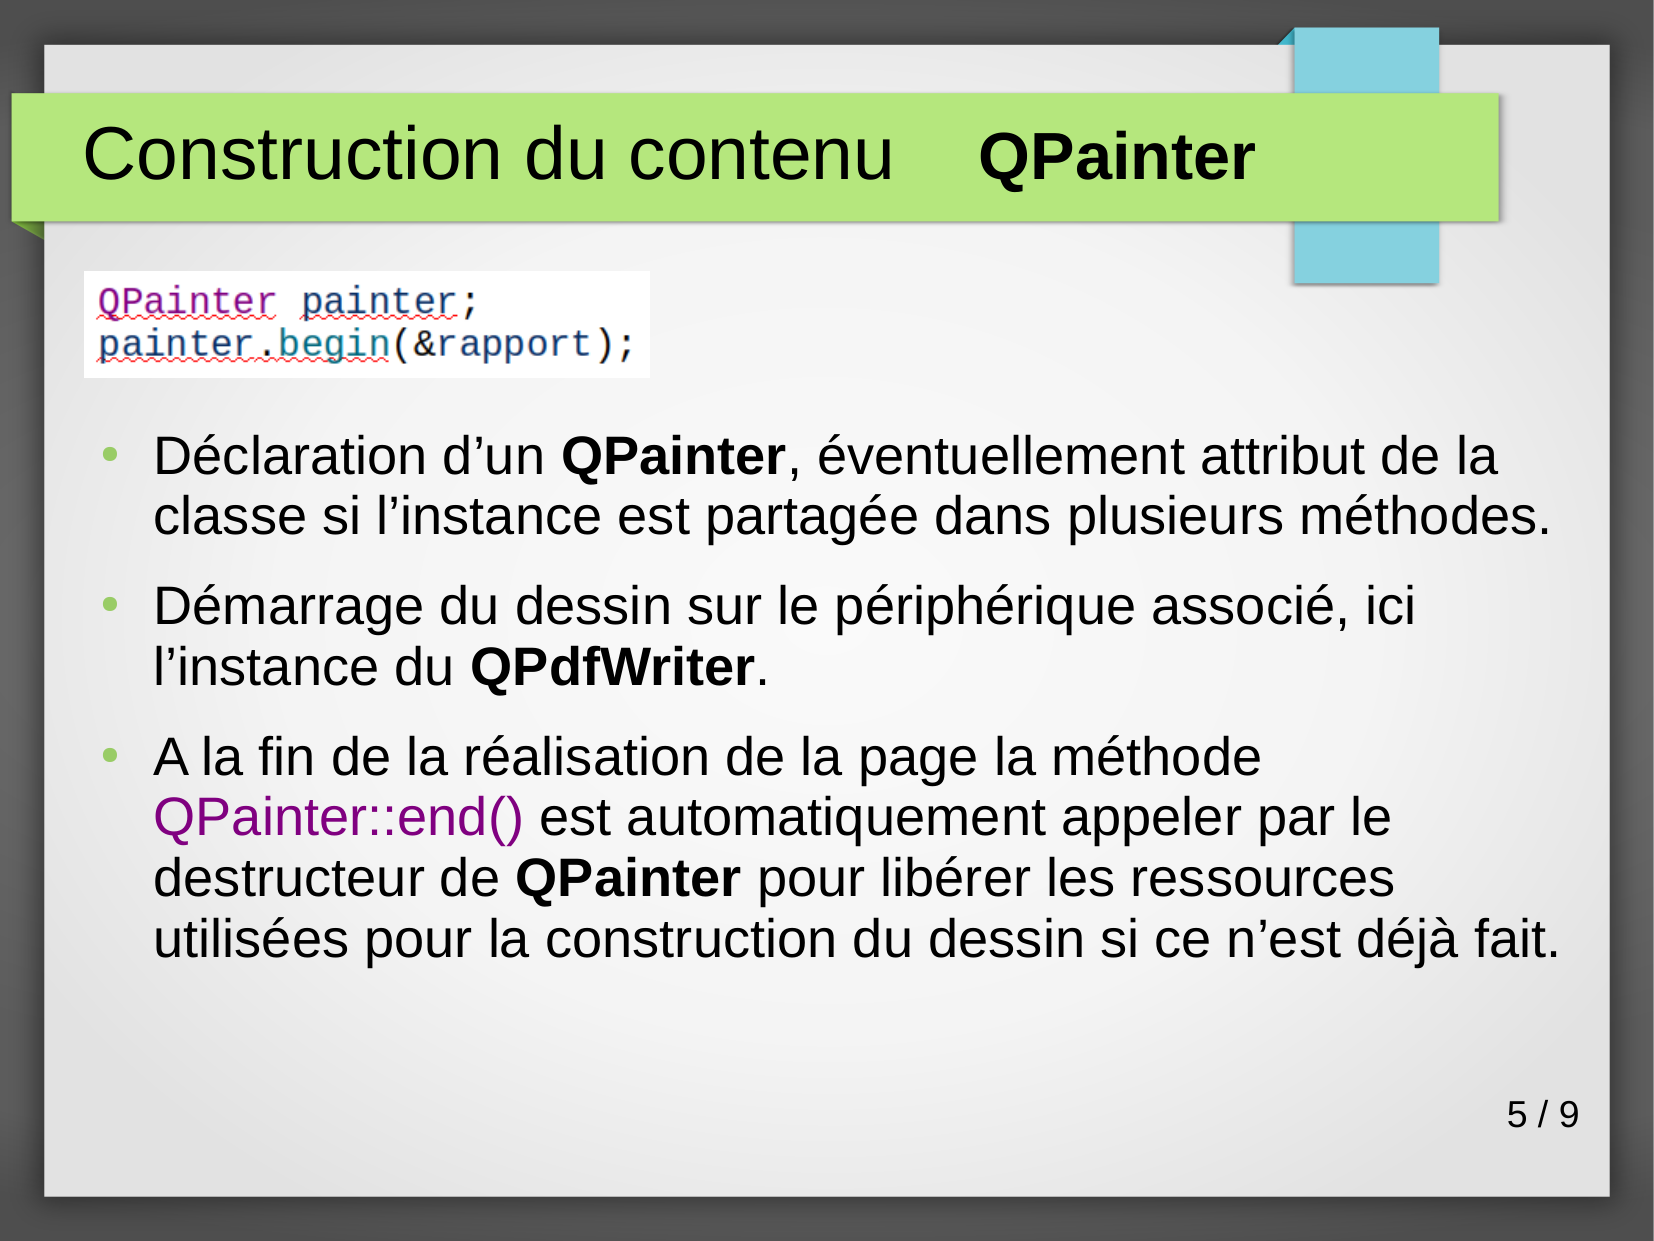

# Construction du contenu QPainter
Déclaration d’un QPainter, éventuellement attribut de la classe si l’instance est partagée dans plusieurs méthodes.
Démarrage du dessin sur le périphérique associé, ici l’instance du QPdfWriter.
A la fin de la réalisation de la page la méthode QPainter::end() est automatiquement appeler par le destructeur de QPainter pour libérer les ressources utilisées pour la construction du dessin si ce n’est déjà fait.